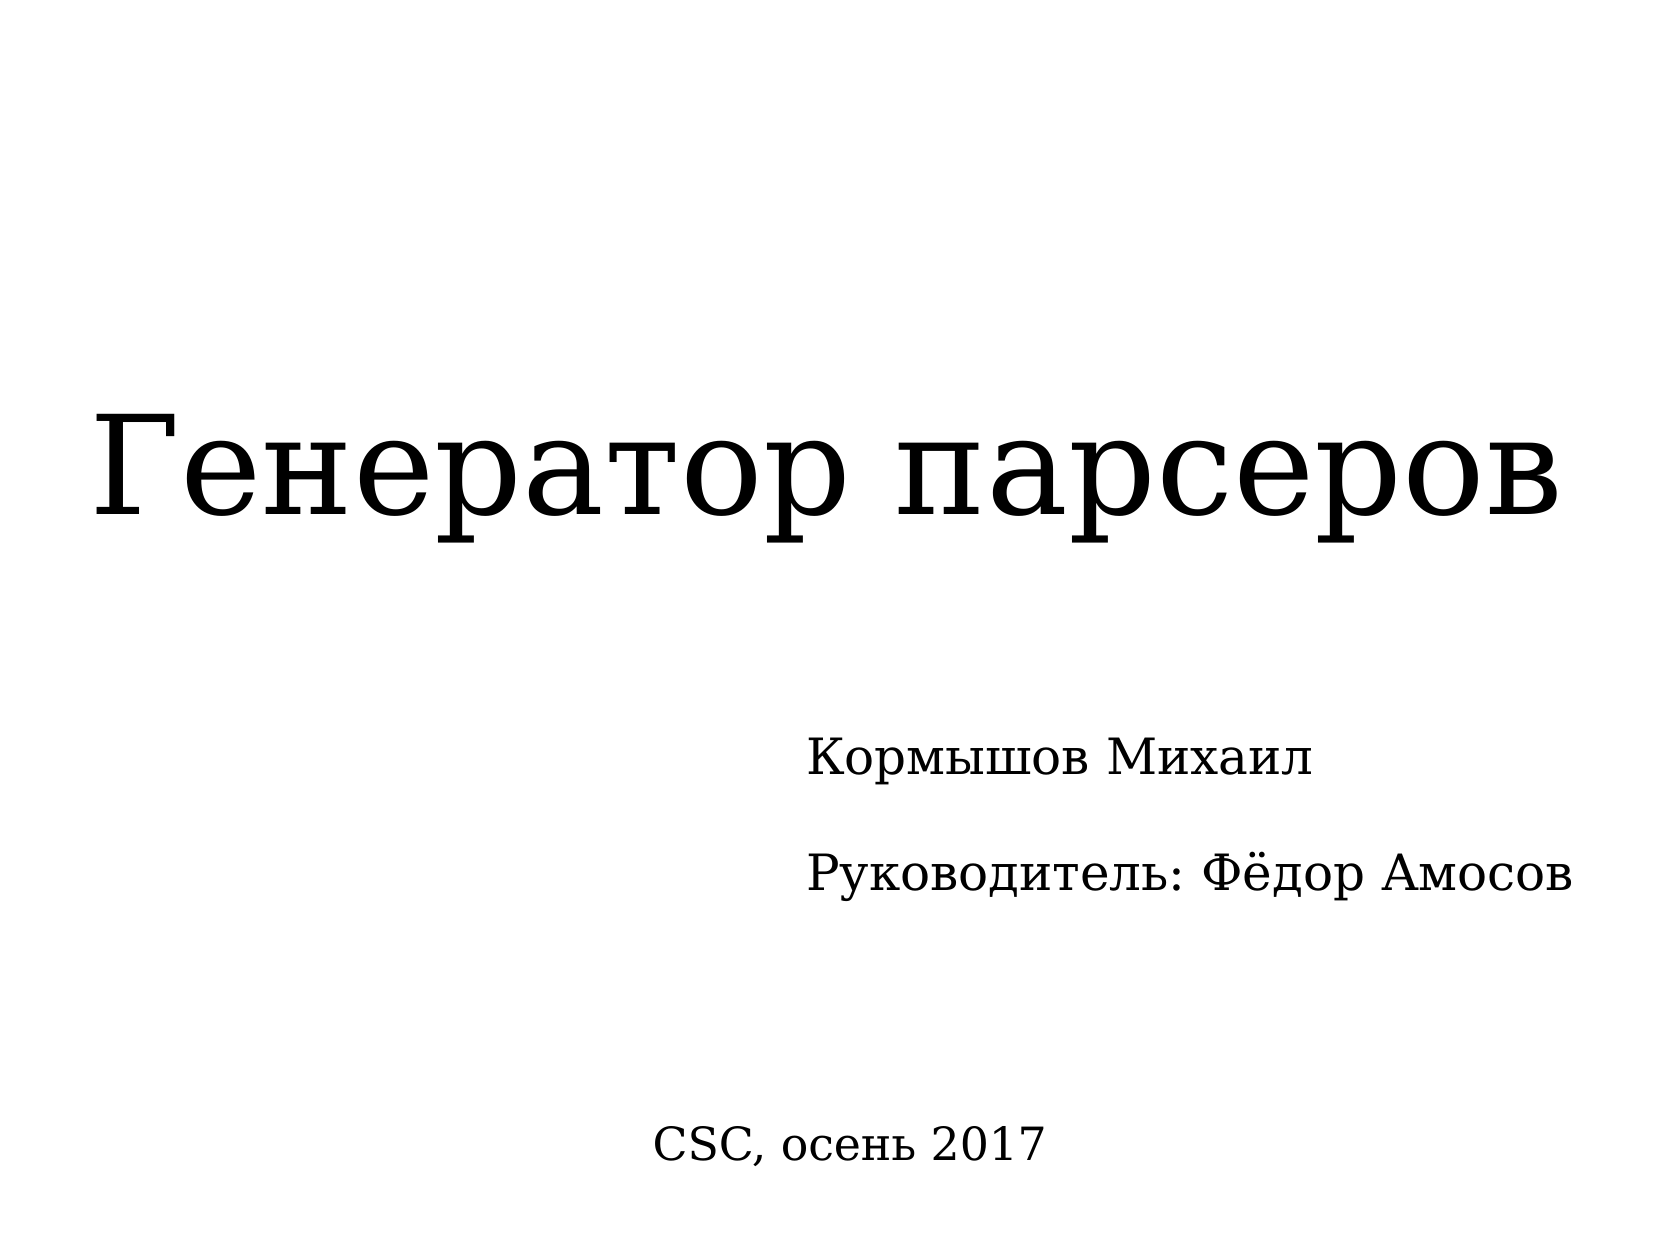

# Генератор парсеров
Кормышов Михаил
Руководитель: Фёдор Амосов
CSC, осень 2017